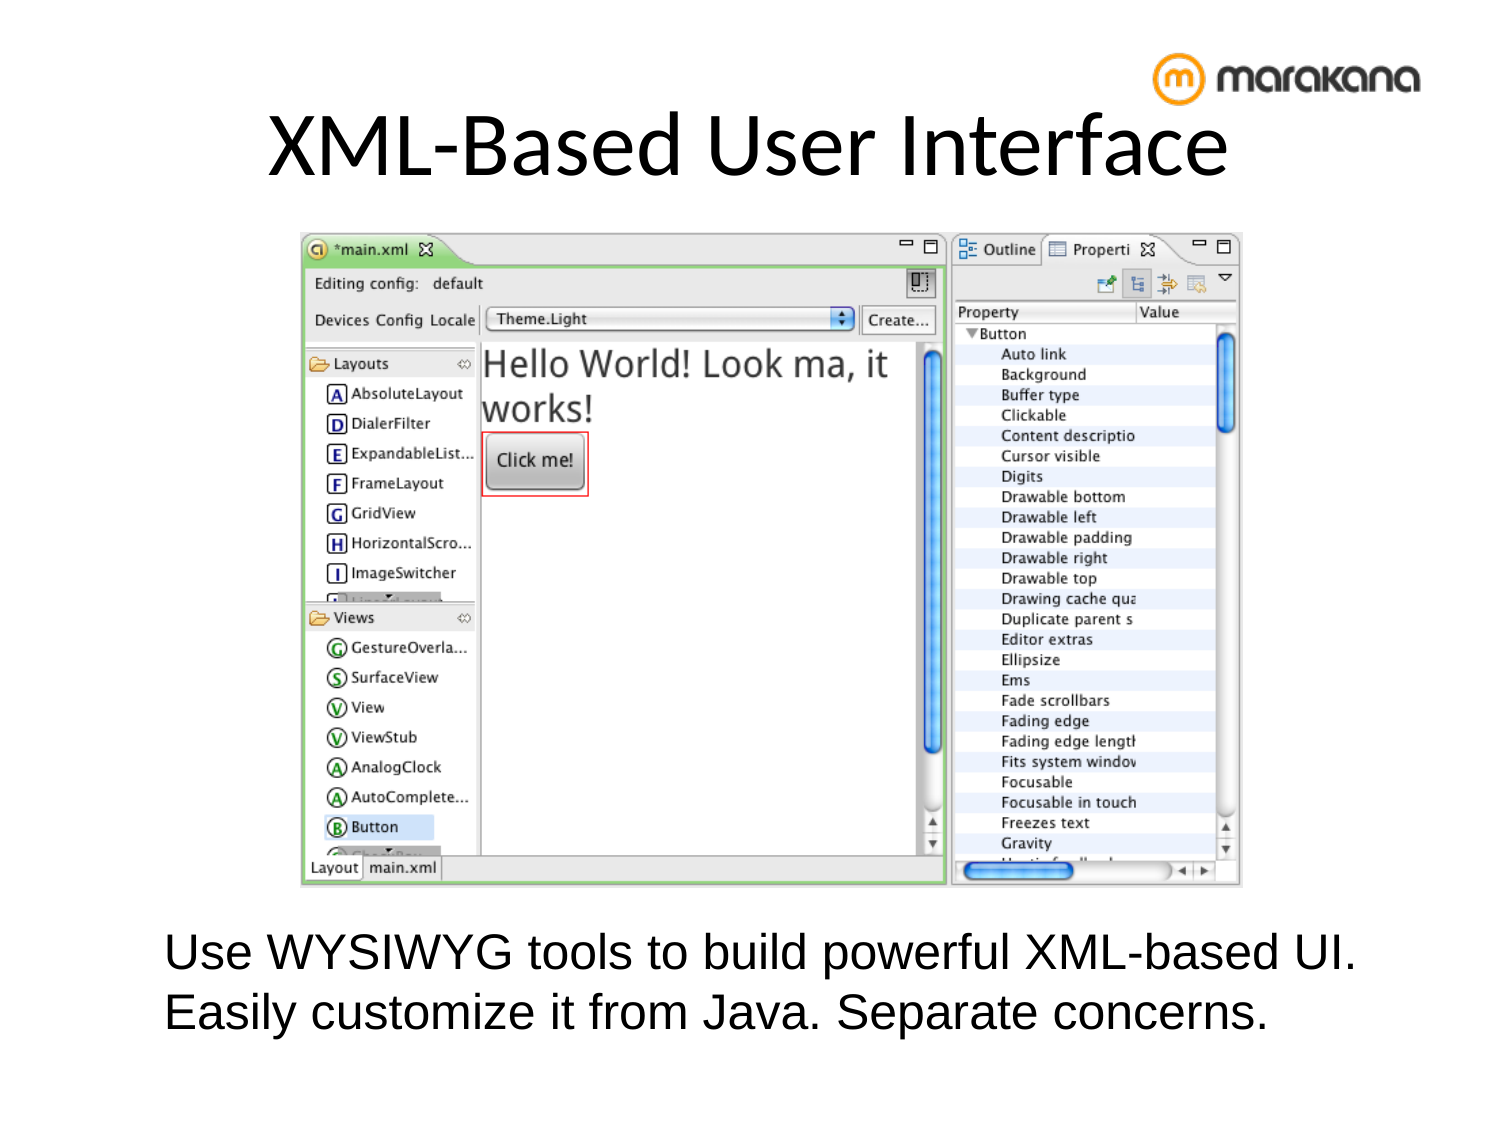

# XML-Based User Interface
Use WYSIWYG tools to build powerful XML-based UI.
Easily customize it from Java. Separate concerns.